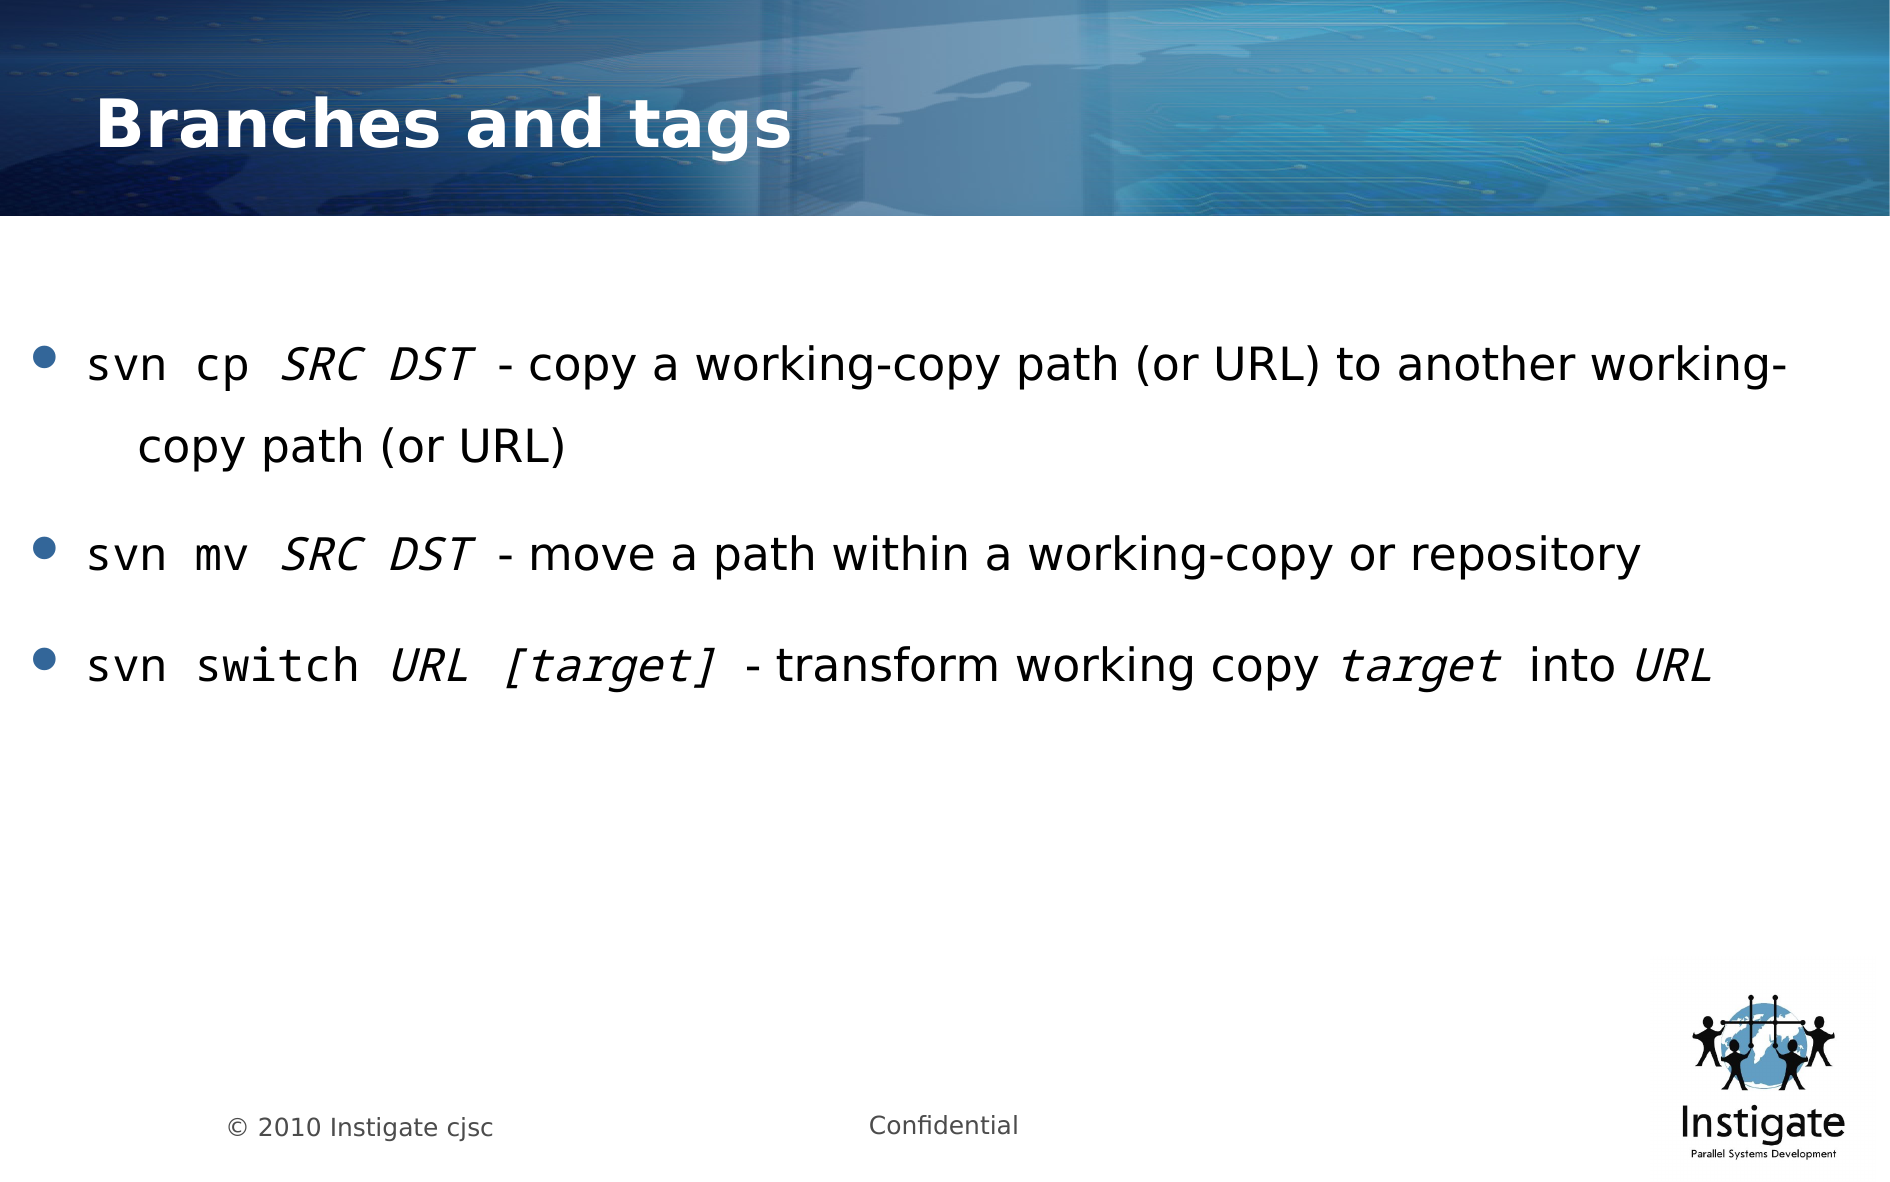

# Branches and tags
svn cp SRC DST - copy a working-copy path (or URL) to another working-copy path (or URL)
svn mv SRC DST - move a path within a working-copy or repository
svn switch URL [target] - transform working copy target into URL